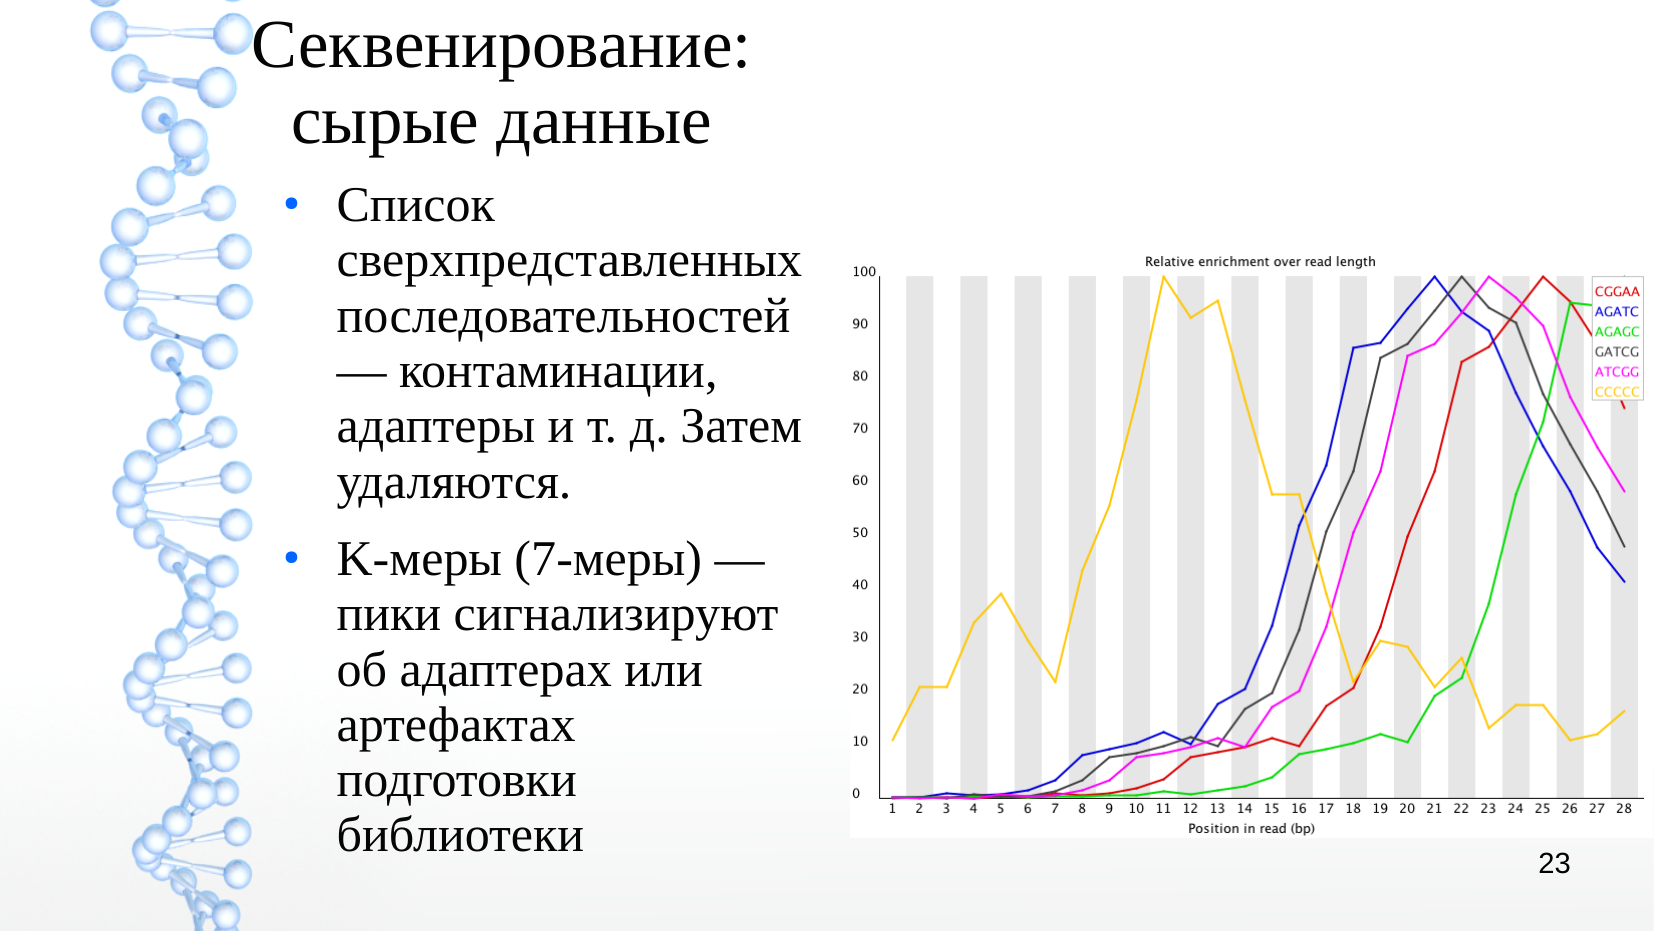

# Секвенирование: сырые данные
Список сверхпредставленных последовательностей — контаминации, адаптеры и т. д. Затем удаляются.
K-меры (7-меры) — пики сигнализируют об адаптерах или артефактах подготовки библиотеки
23